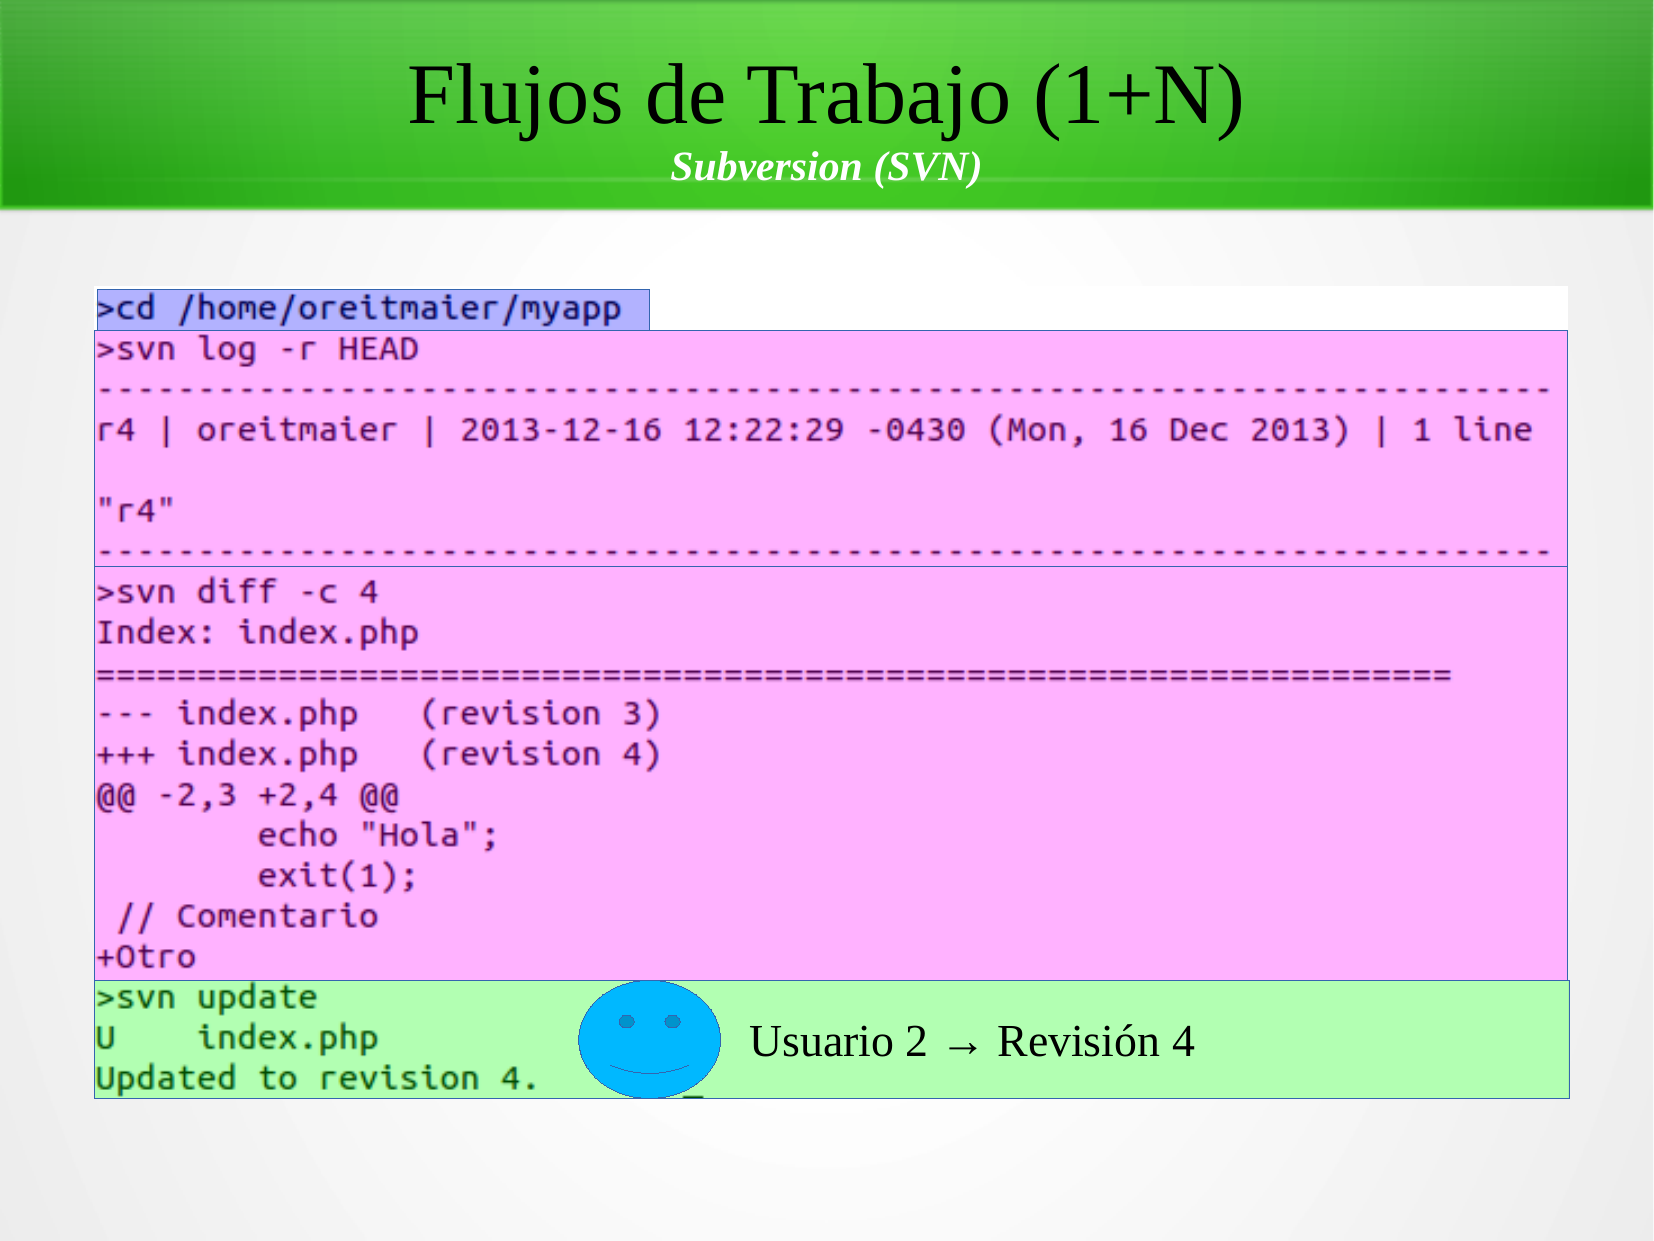

# Flujos de Trabajo (1+N) Subversion (SVN)
Usuario 2 → Revisión 4